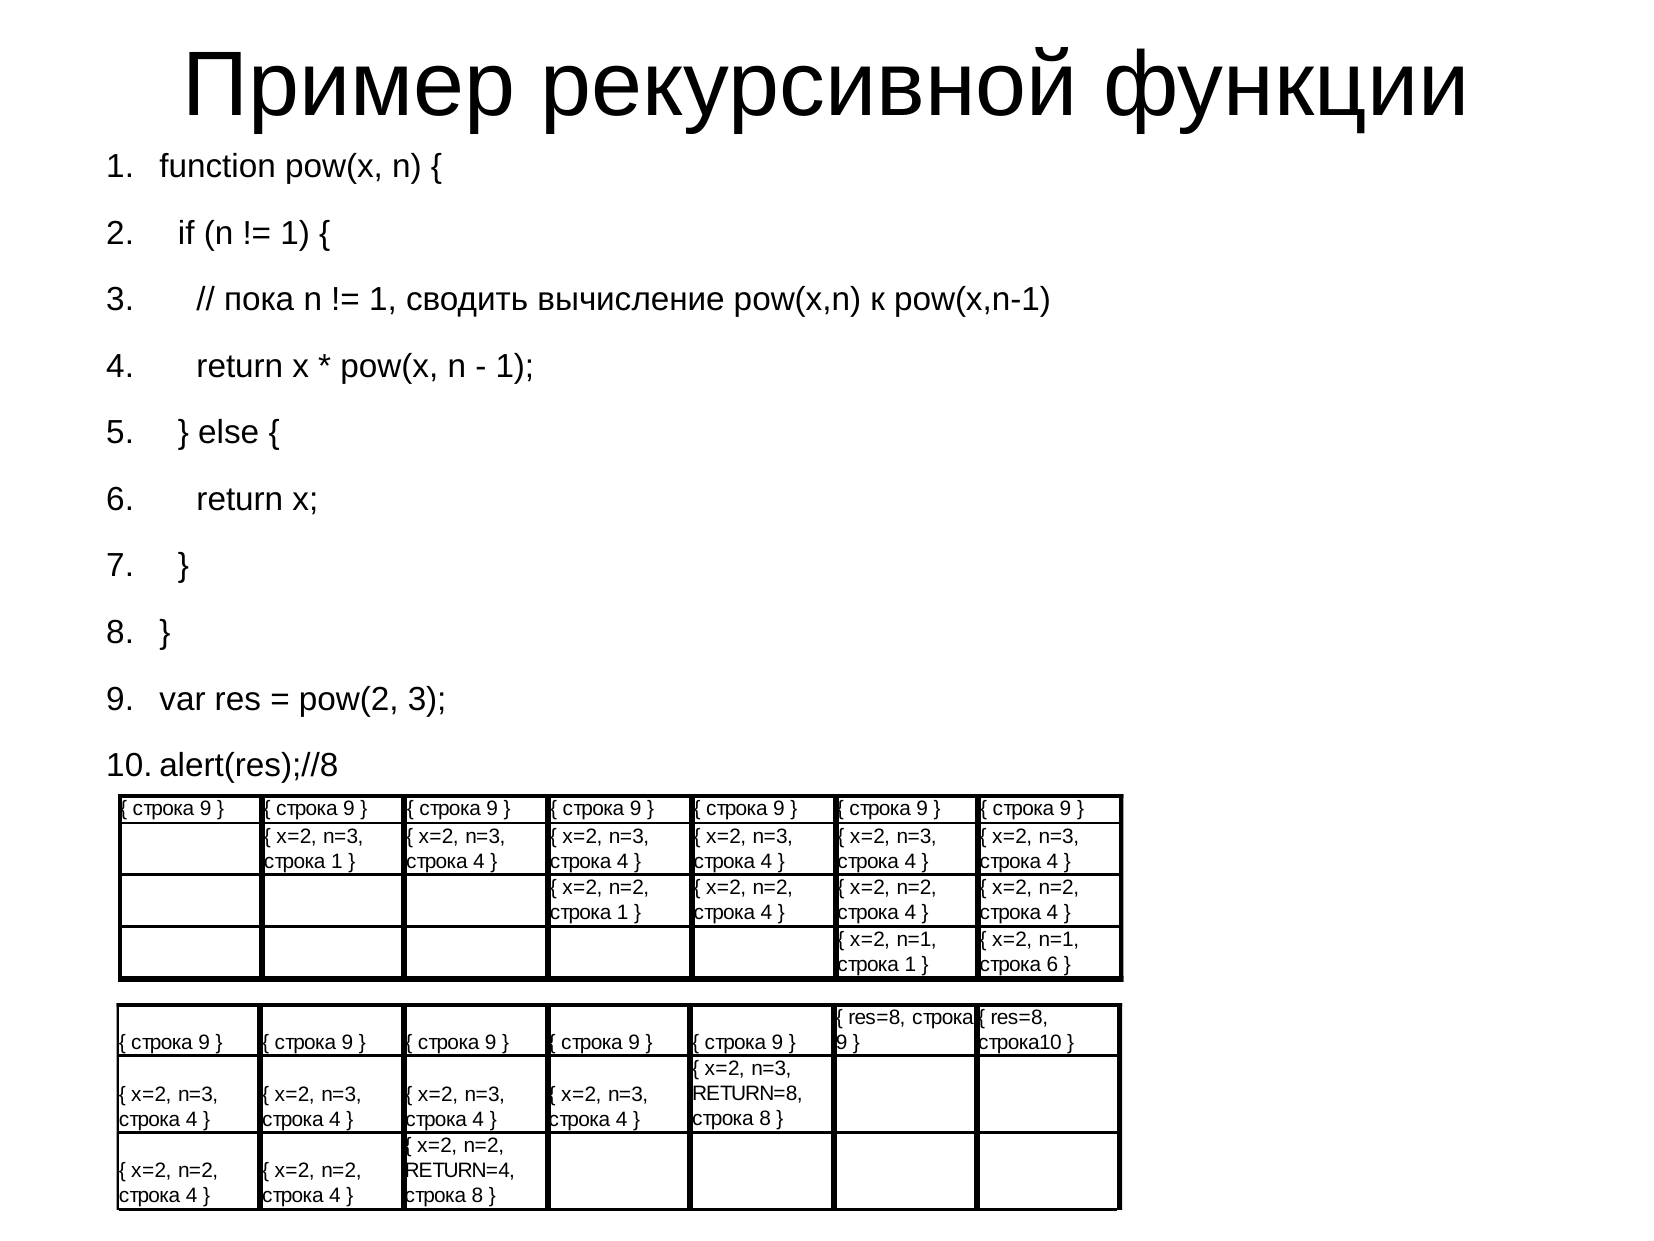

# Пример рекурсивной функции
function pow(x, n) {
 if (n != 1) {
 // пока n != 1, сводить вычисление pow(x,n) к pow(x,n-1)
 return x * pow(x, n - 1);
 } else {
 return x;
 }
}
var res = pow(2, 3);
alert(res);//8